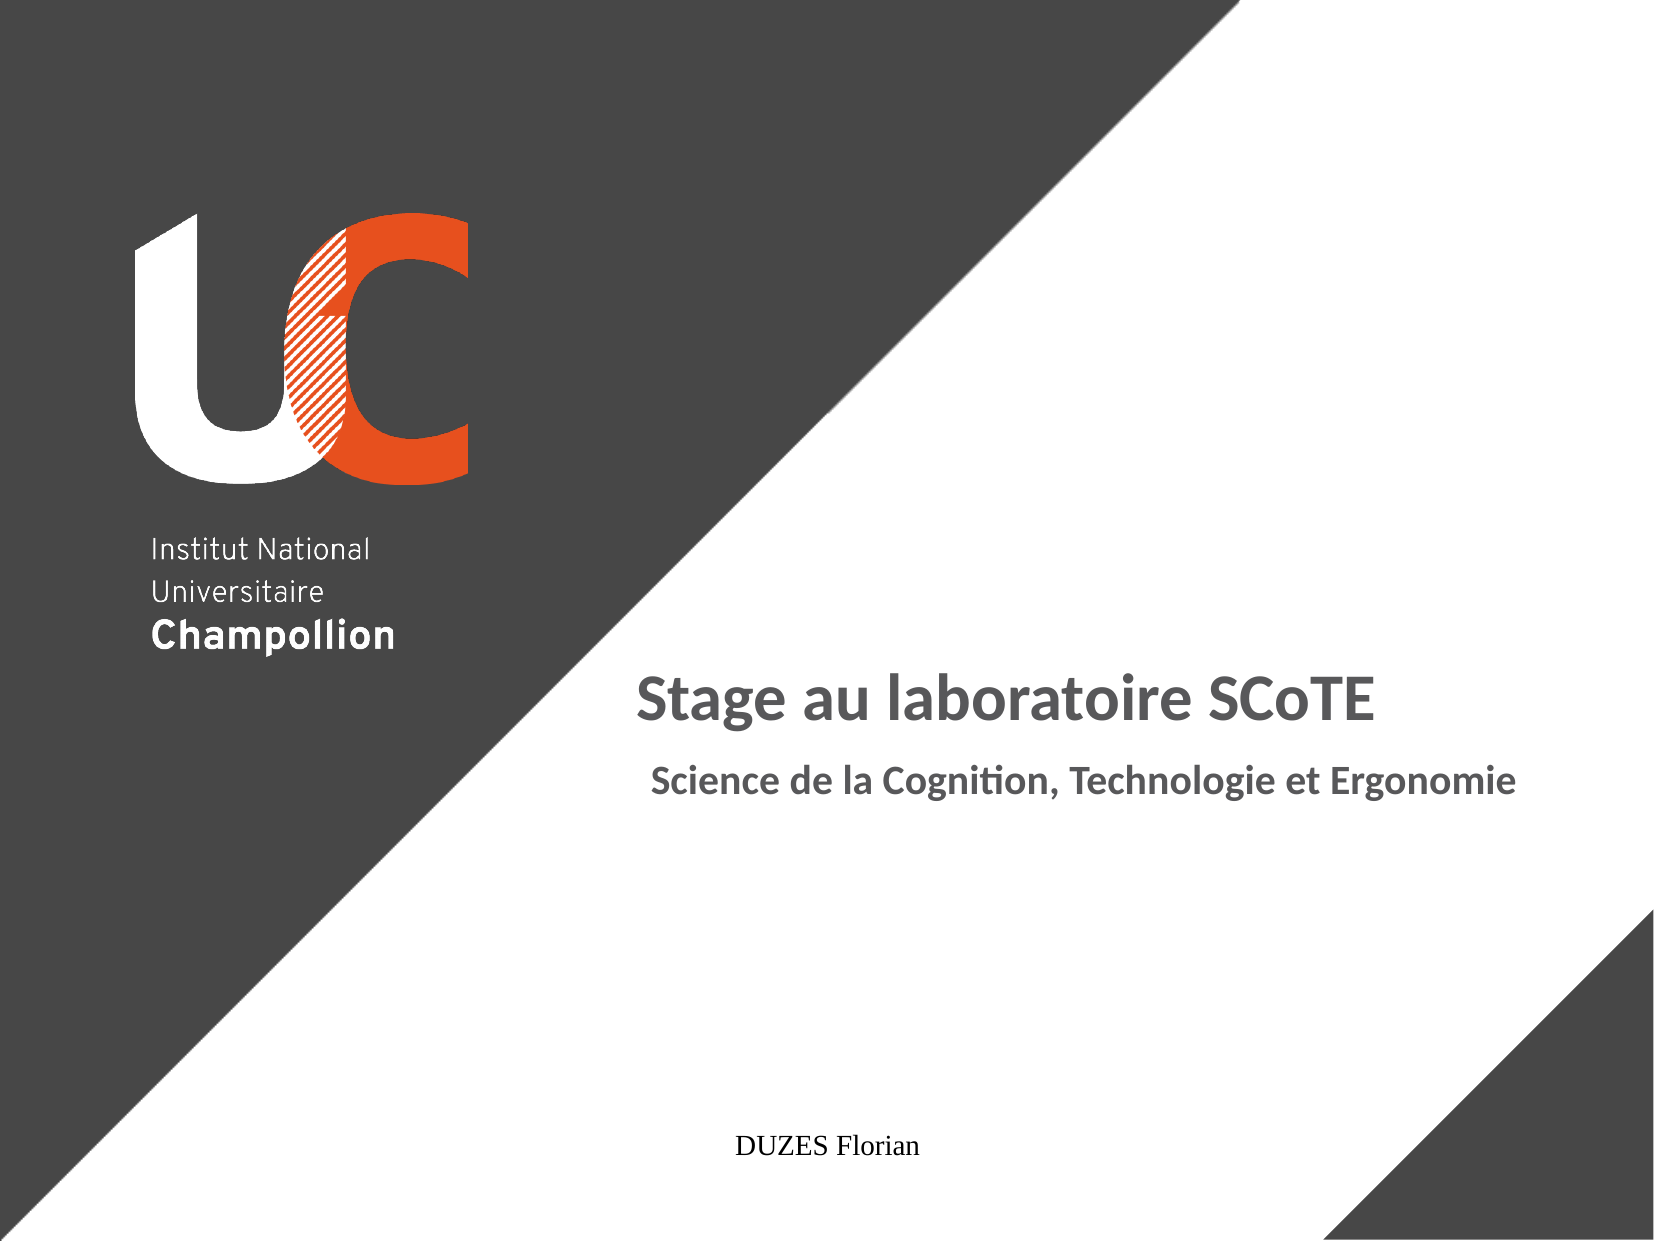

# Stage au laboratoire SCoTE
Science de la Cognition, Technologie et Ergonomie
DUZES Florian